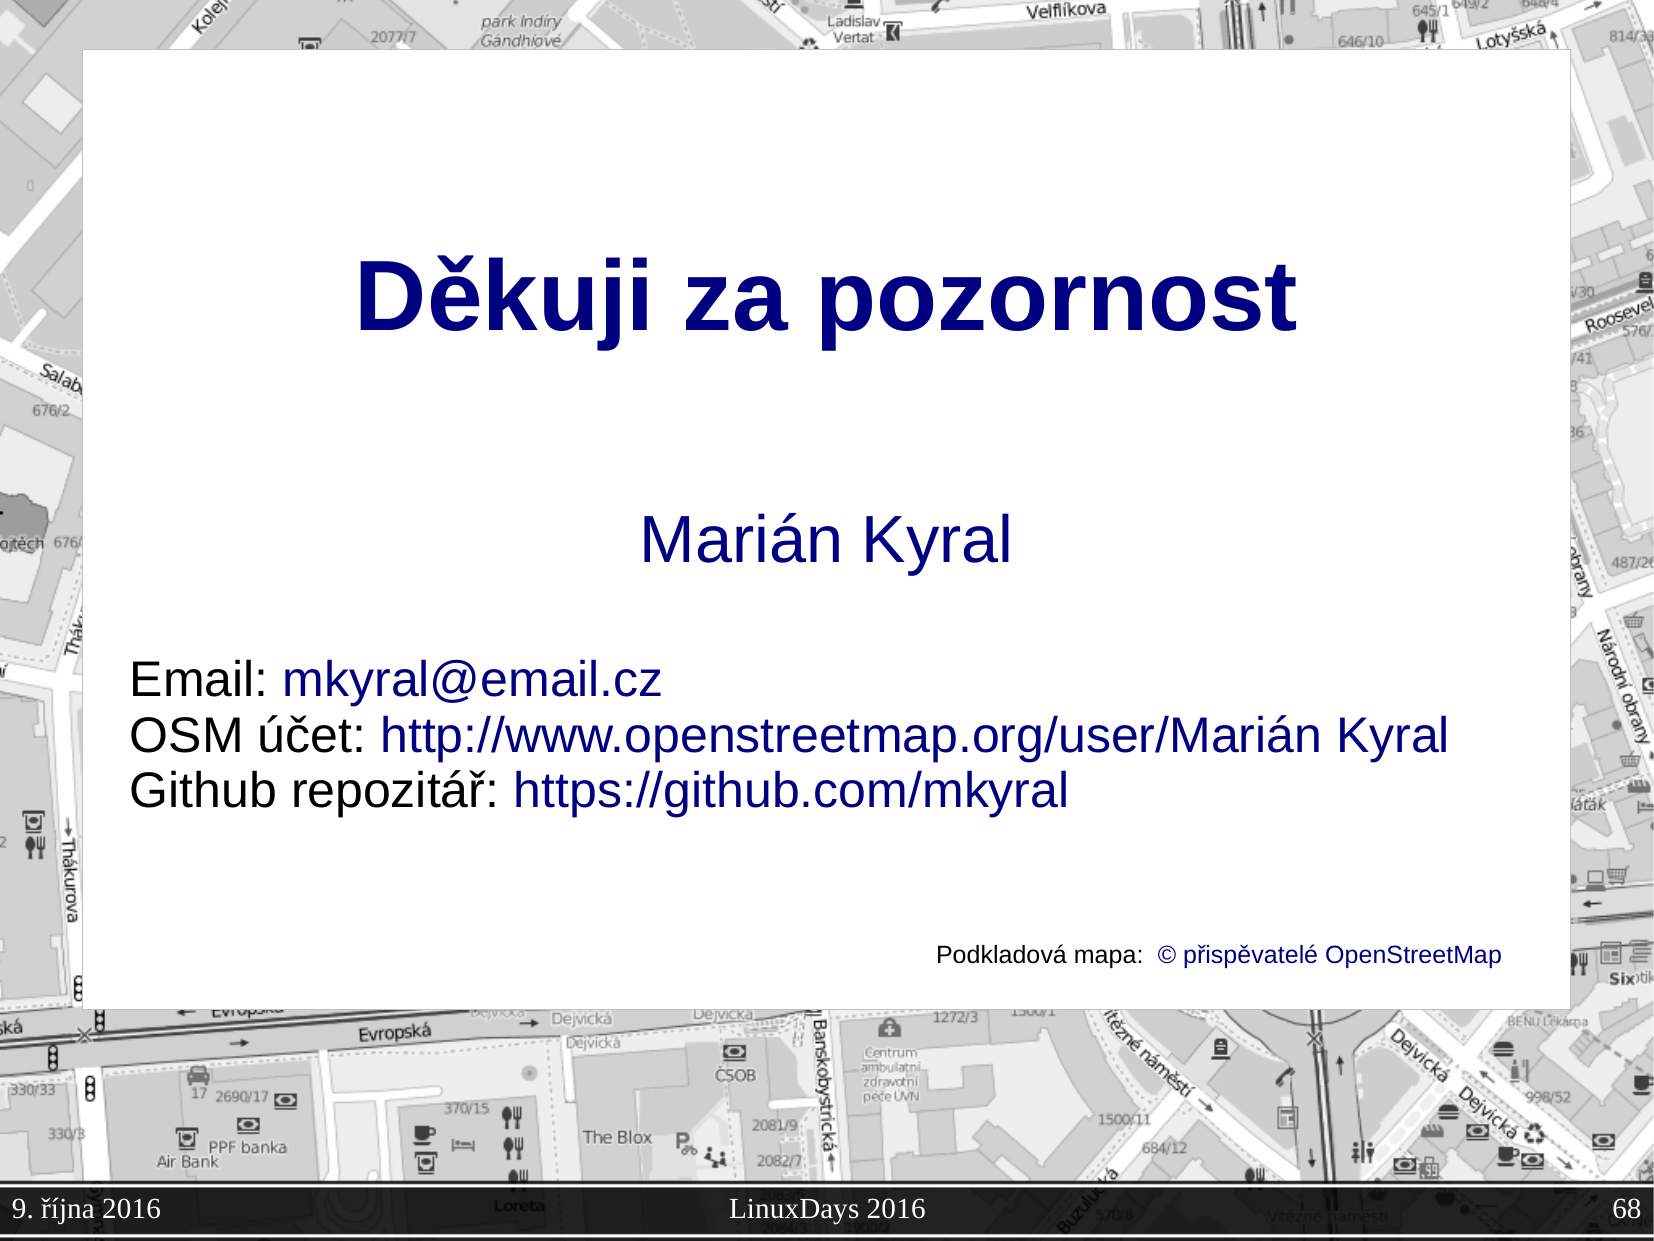

# Děkuji za pozornost
Marián Kyral
Email: mkyral@email.cz
OSM účet: http://www.openstreetmap.org/user/Marián Kyral
Github repozitář: https://github.com/mkyral
Podkladová mapa: © přispěvatelé OpenStreetMap
18. listopadu 2015
Marián Kyral - GISday 2015, Praha
68